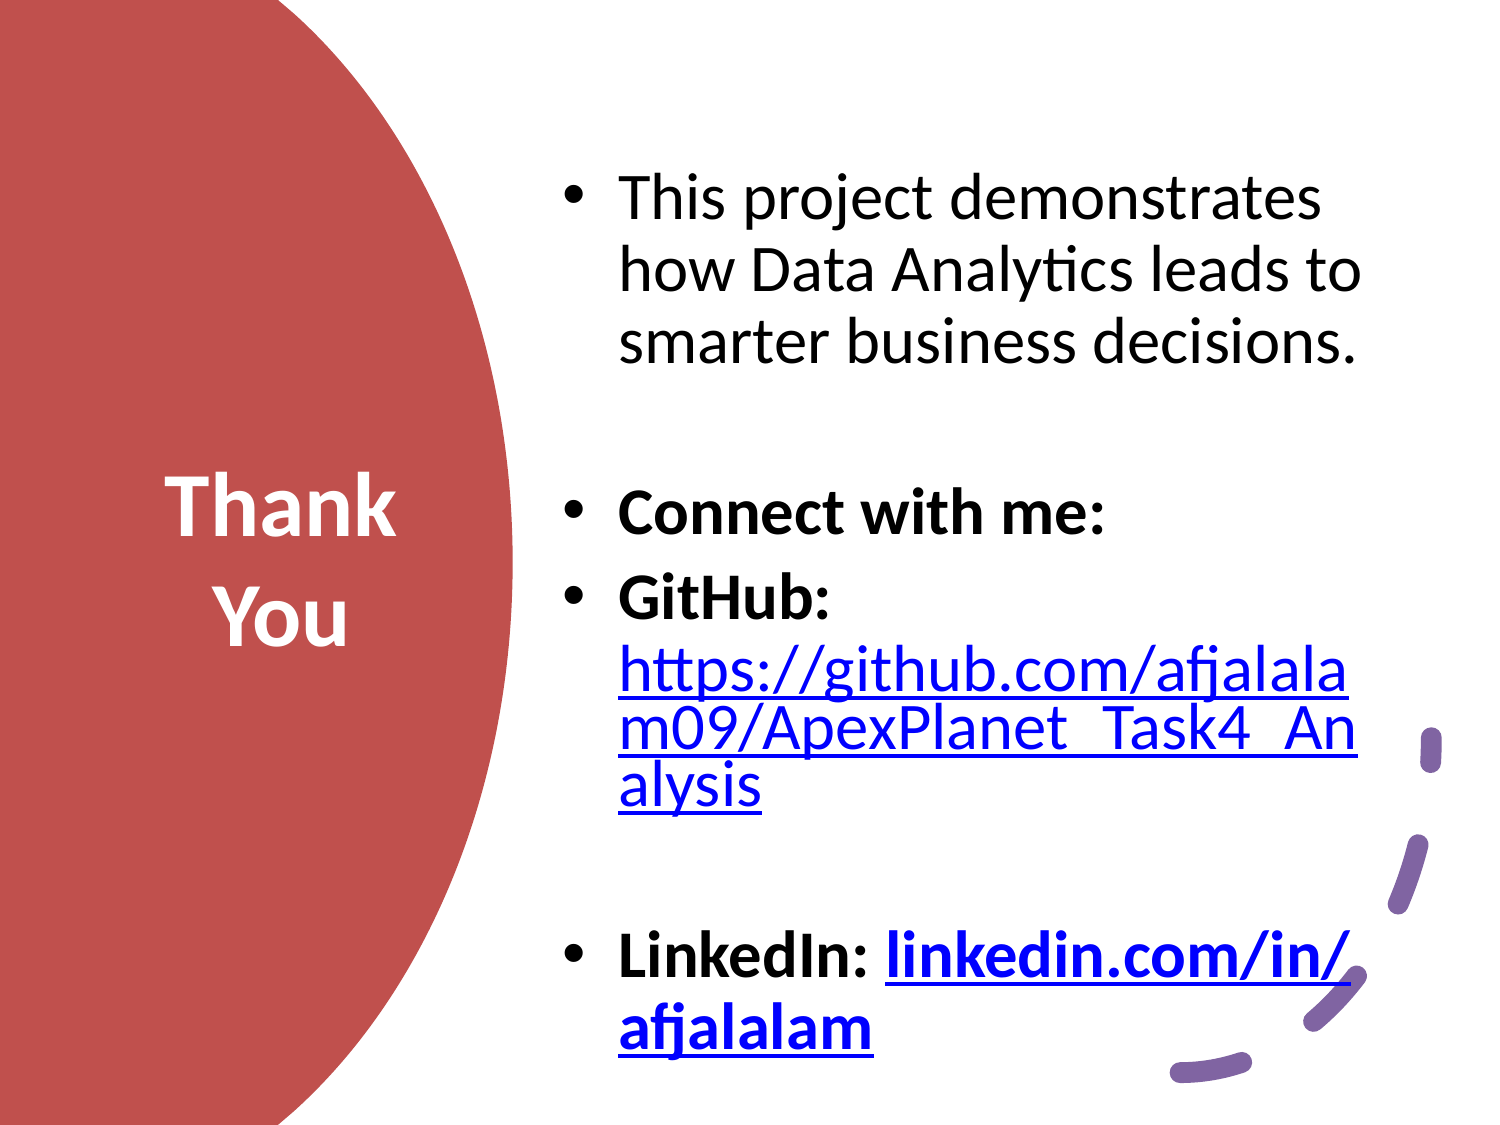

This project demonstrates how Data Analytics leads to smarter business decisions.
Connect with me:
GitHub: https://github.com/afjalalam09/ApexPlanet_Task4_Analysis
LinkedIn: linkedin.com/in/afjalalam
# Thank You